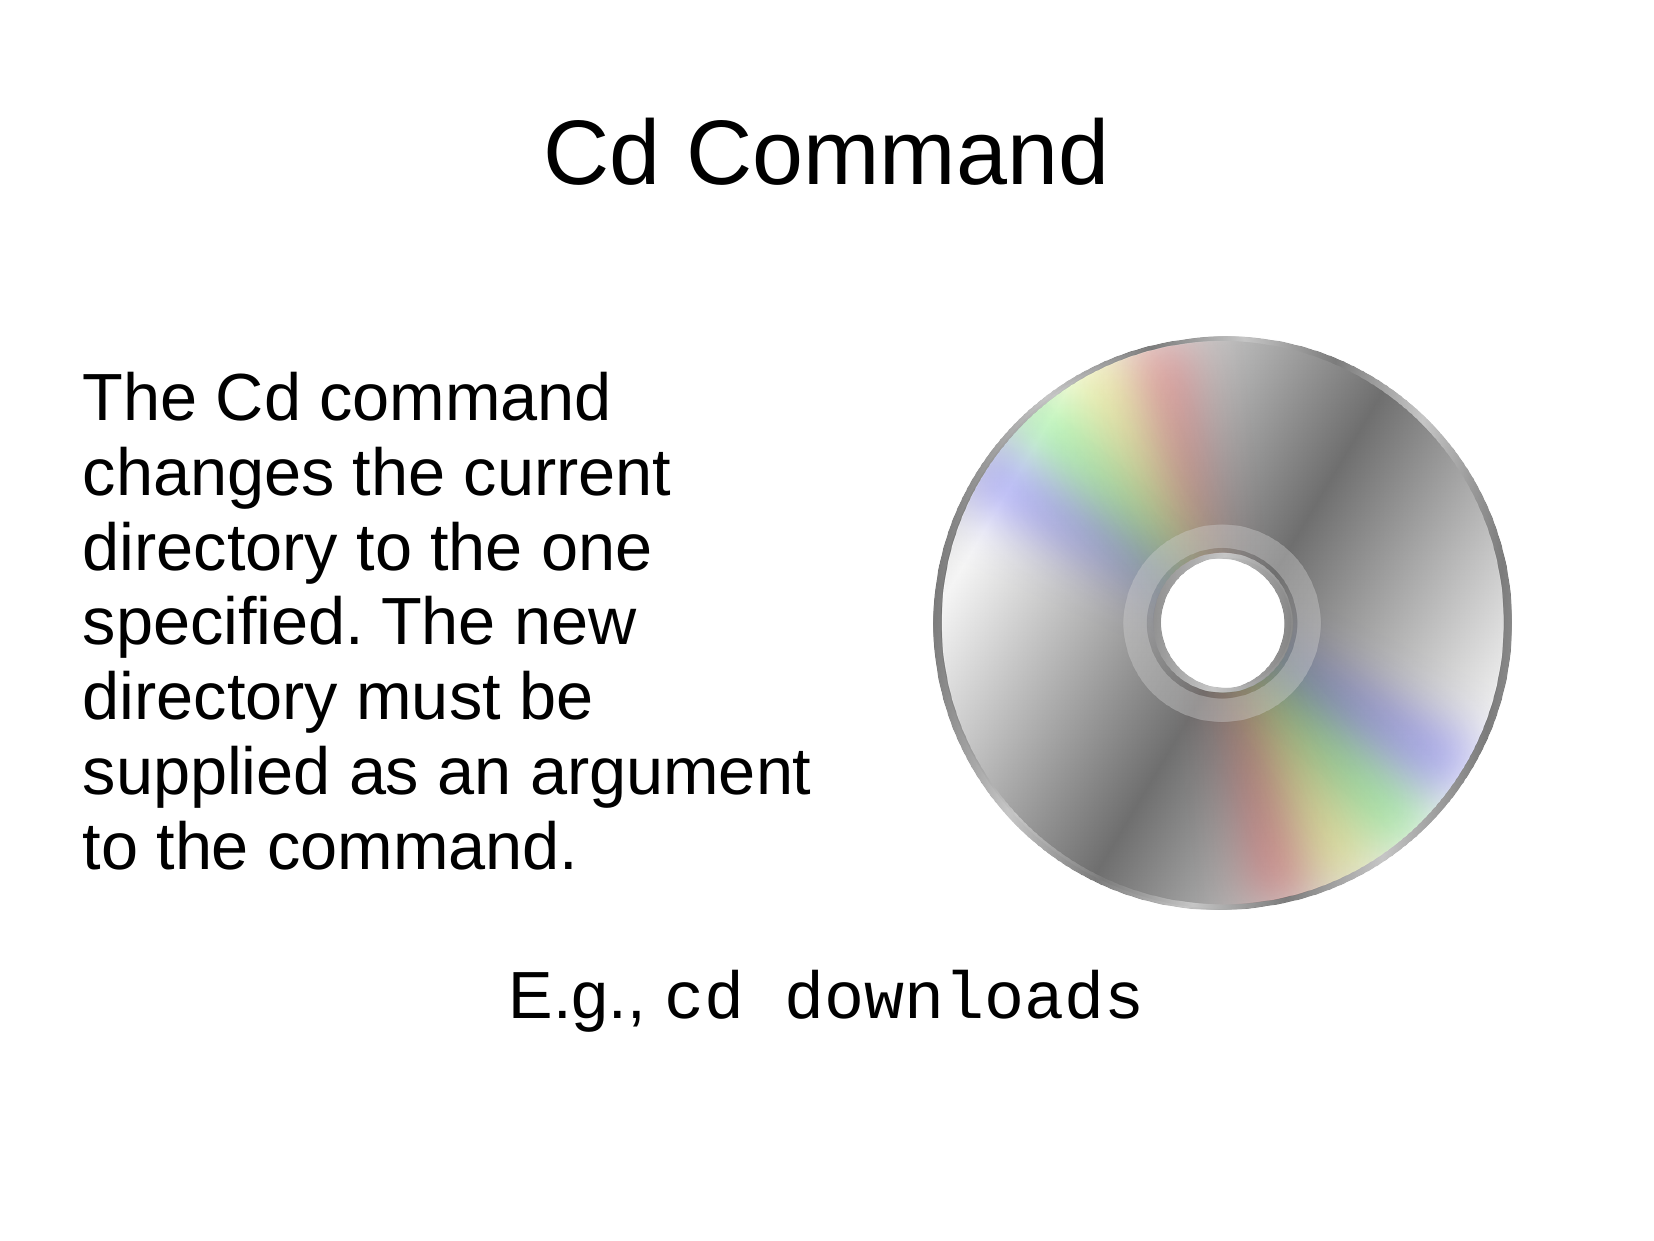

# Cd Command
The Cd command
changes the current
directory to the one
specified. The new
directory must be
supplied as an argument
to the command.
E.g., cd downloads